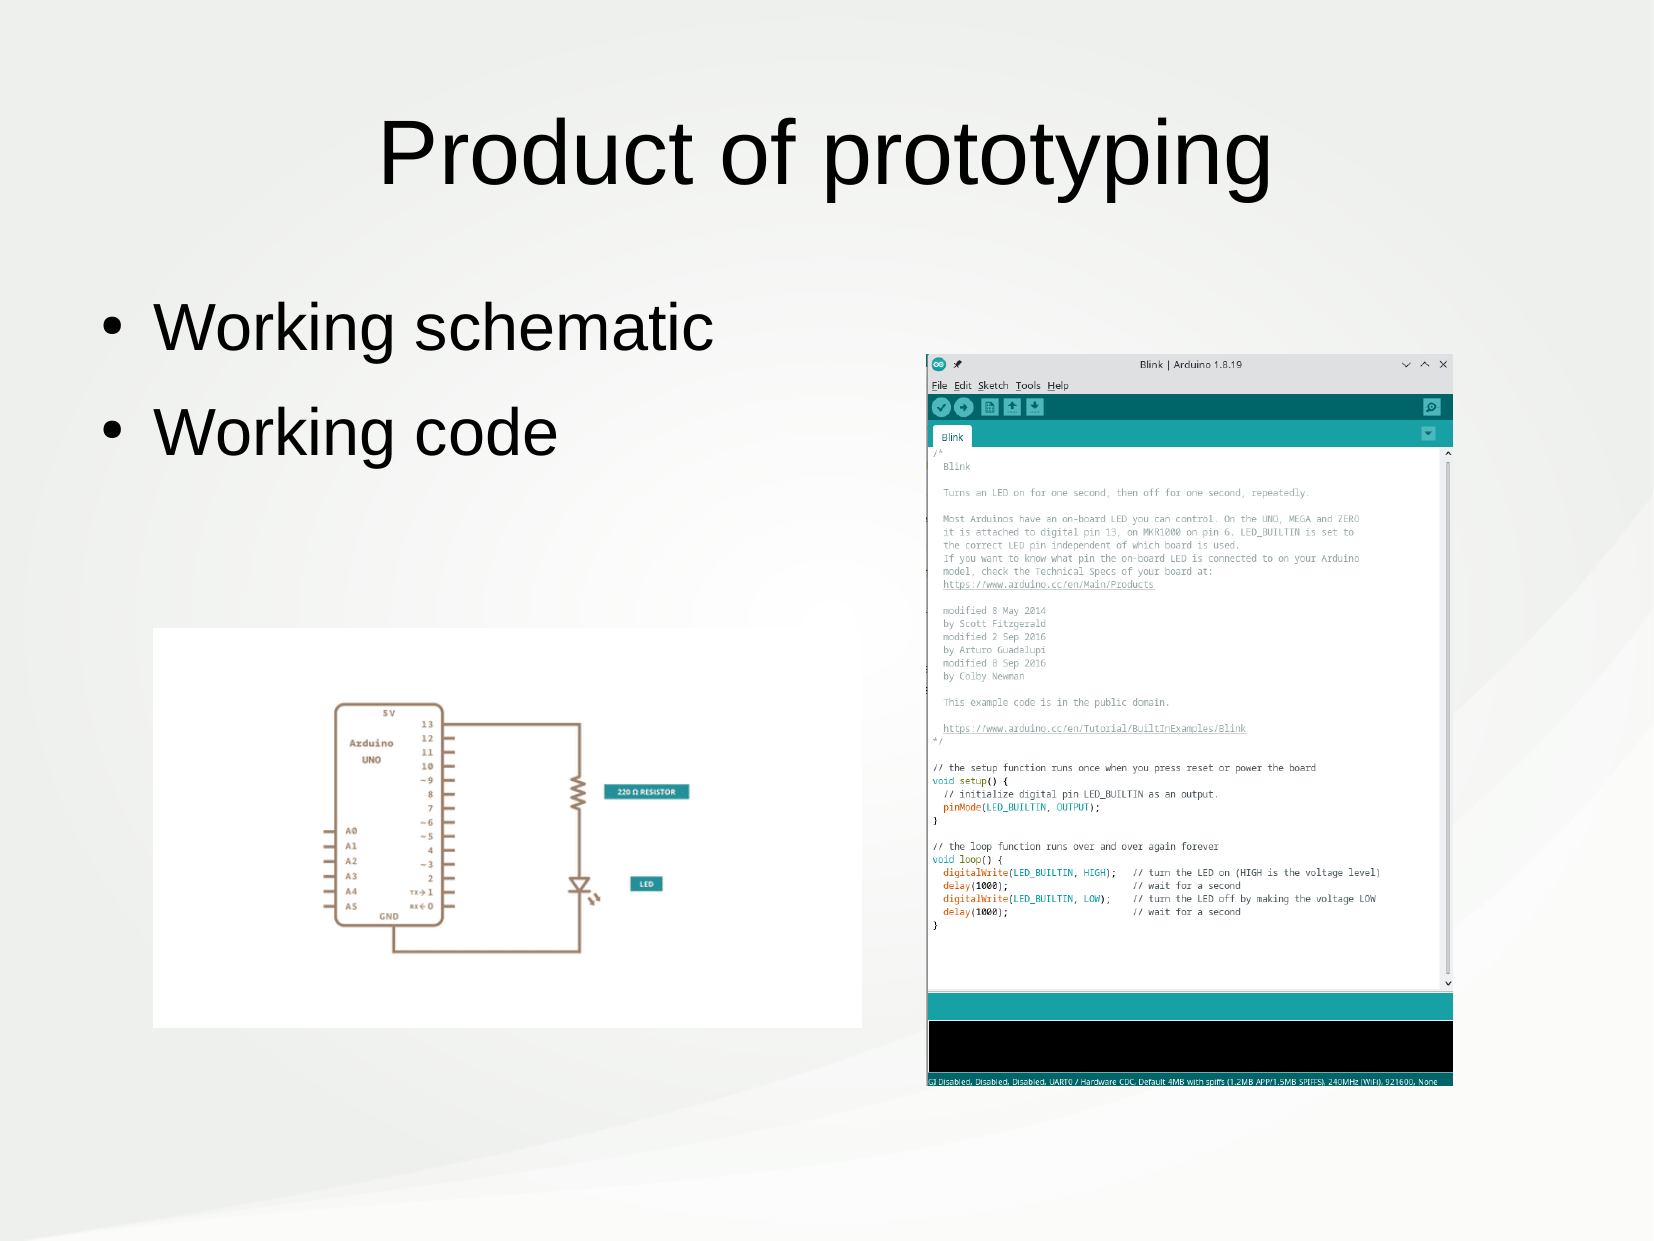

Product of prototyping
# Working schematic
Working code